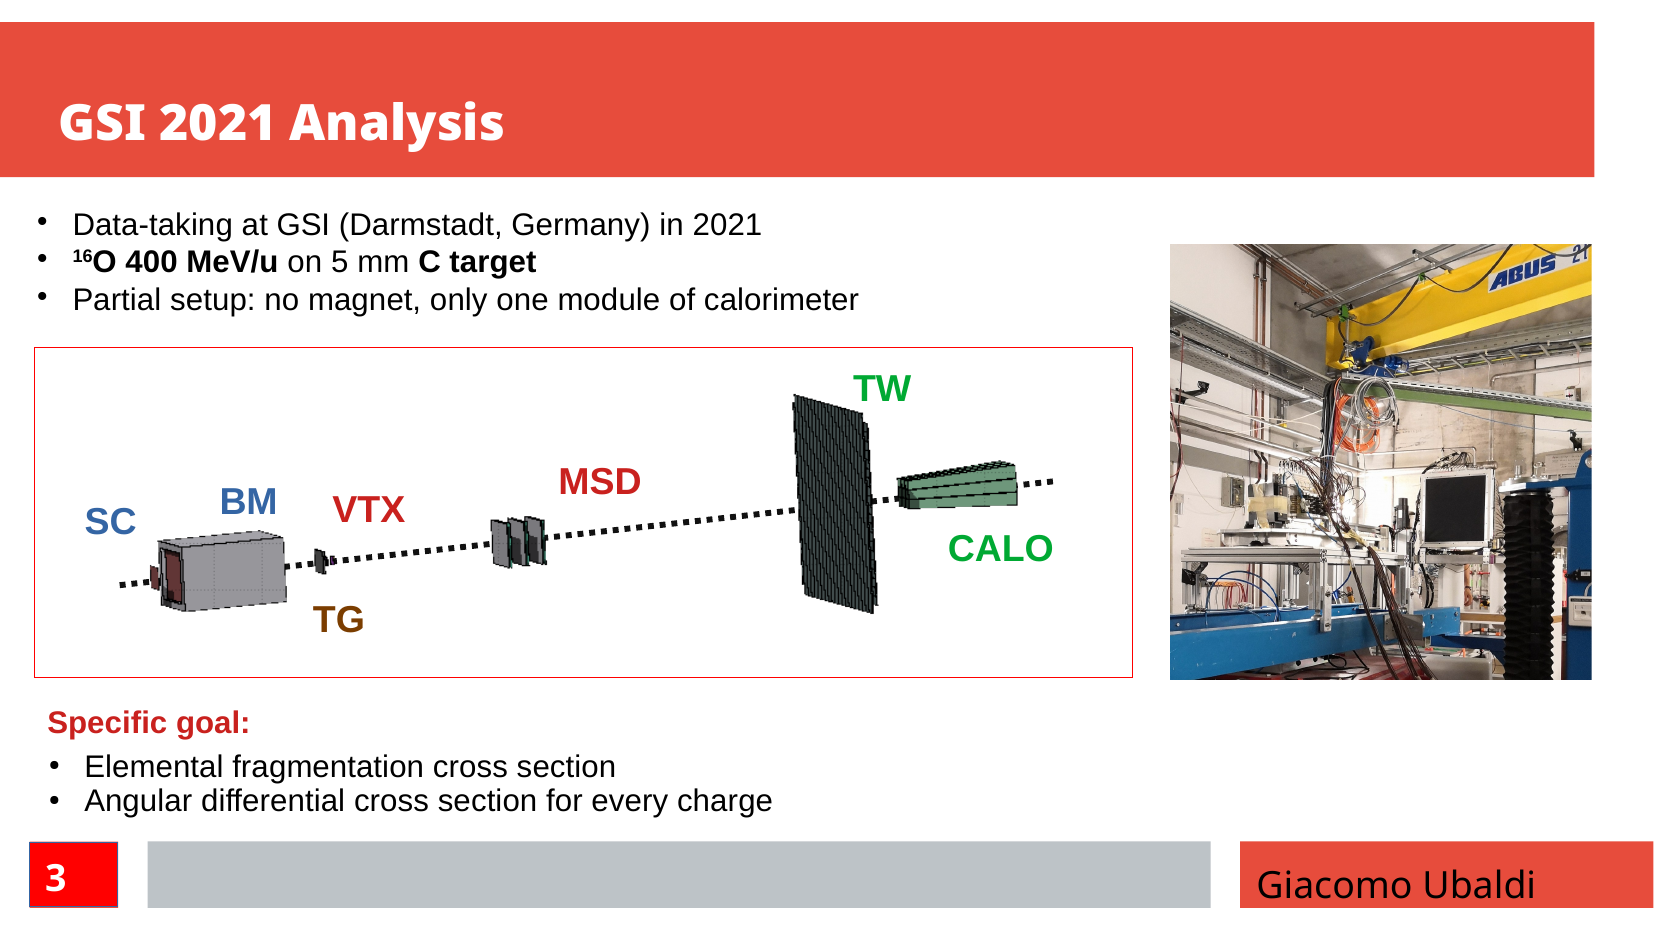

# GSI 2021 Analysis
Data-taking at GSI (Darmstadt, Germany) in 2021
16O 400 MeV/u on 5 mm C target
Partial setup: no magnet, only one module of calorimeter
TW
MSD
BM
VTX
SC
CALO
TG
Specific goal:
Elemental fragmentation cross section
Angular differential cross section for every charge
8
3
Giacomo Ubaldi